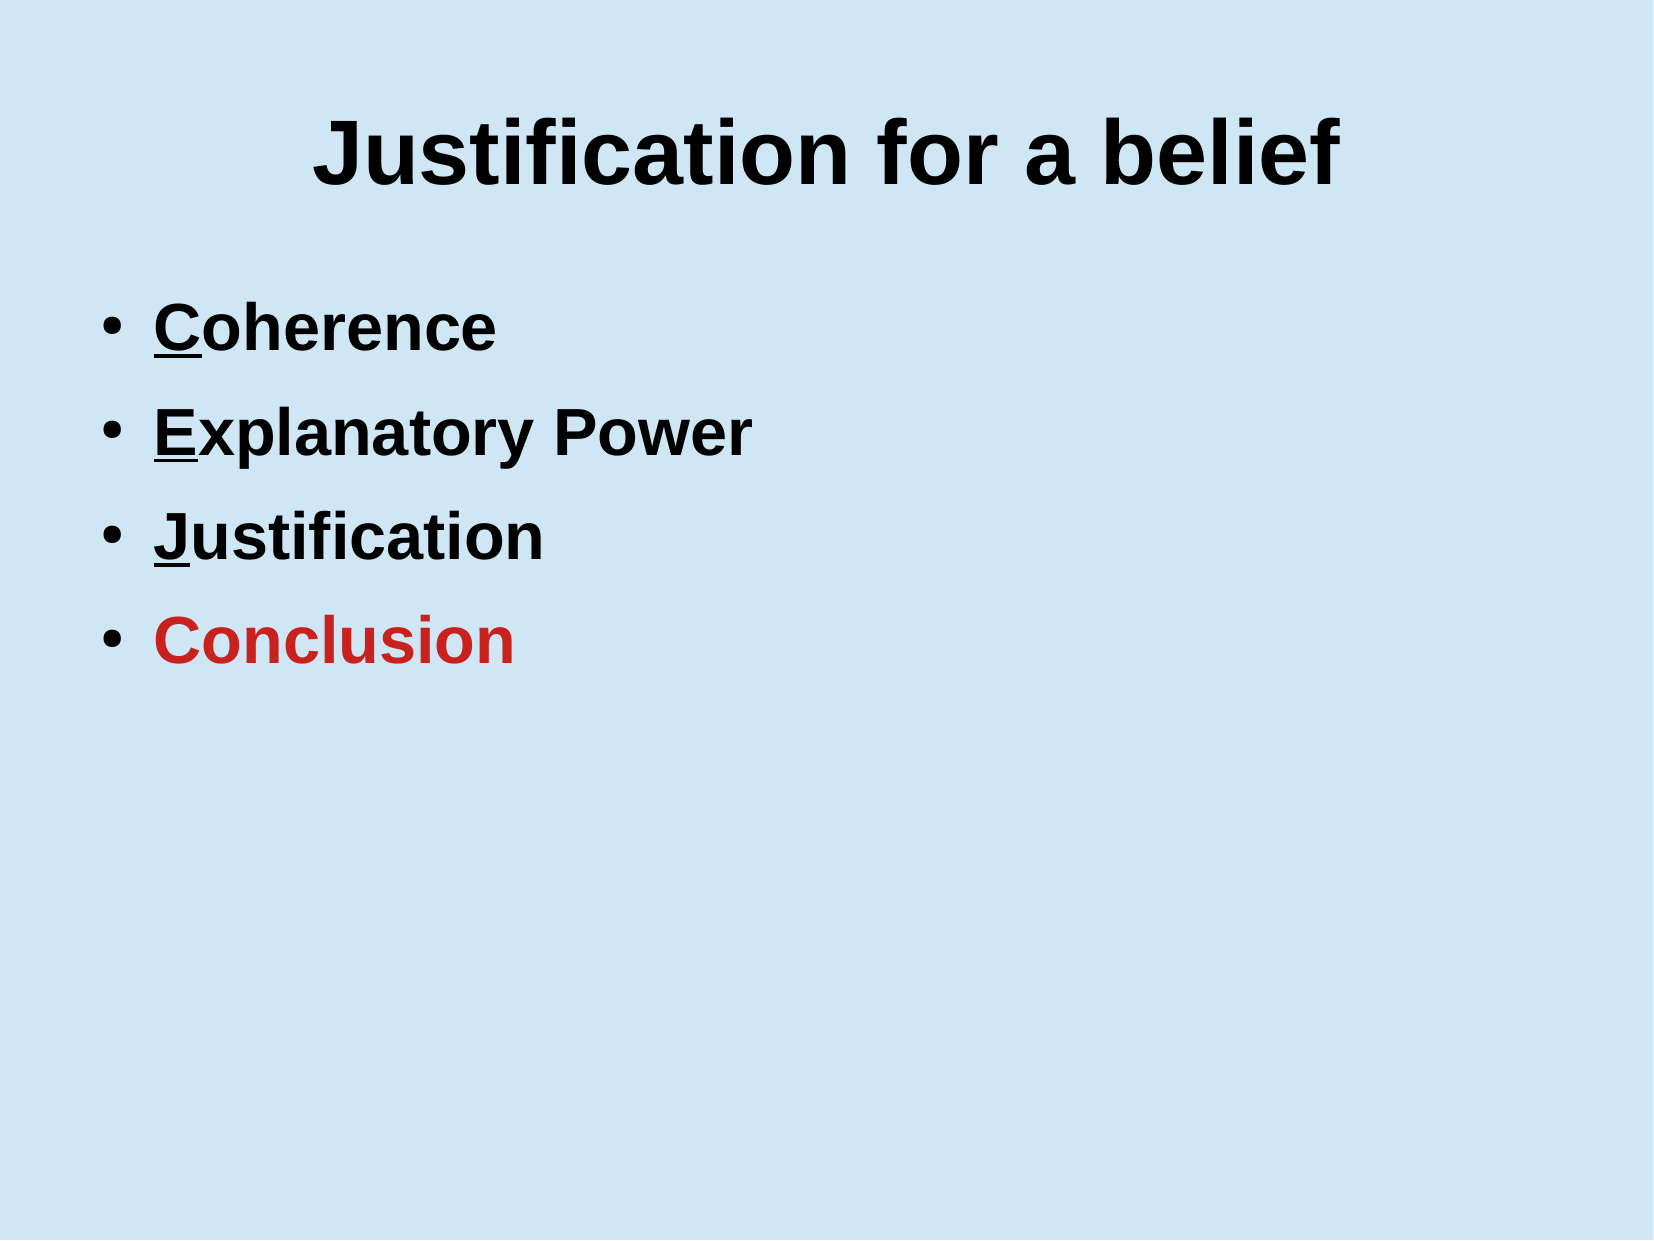

# Justification for a belief
Coherence
Explanatory Power
Justification
Conclusion